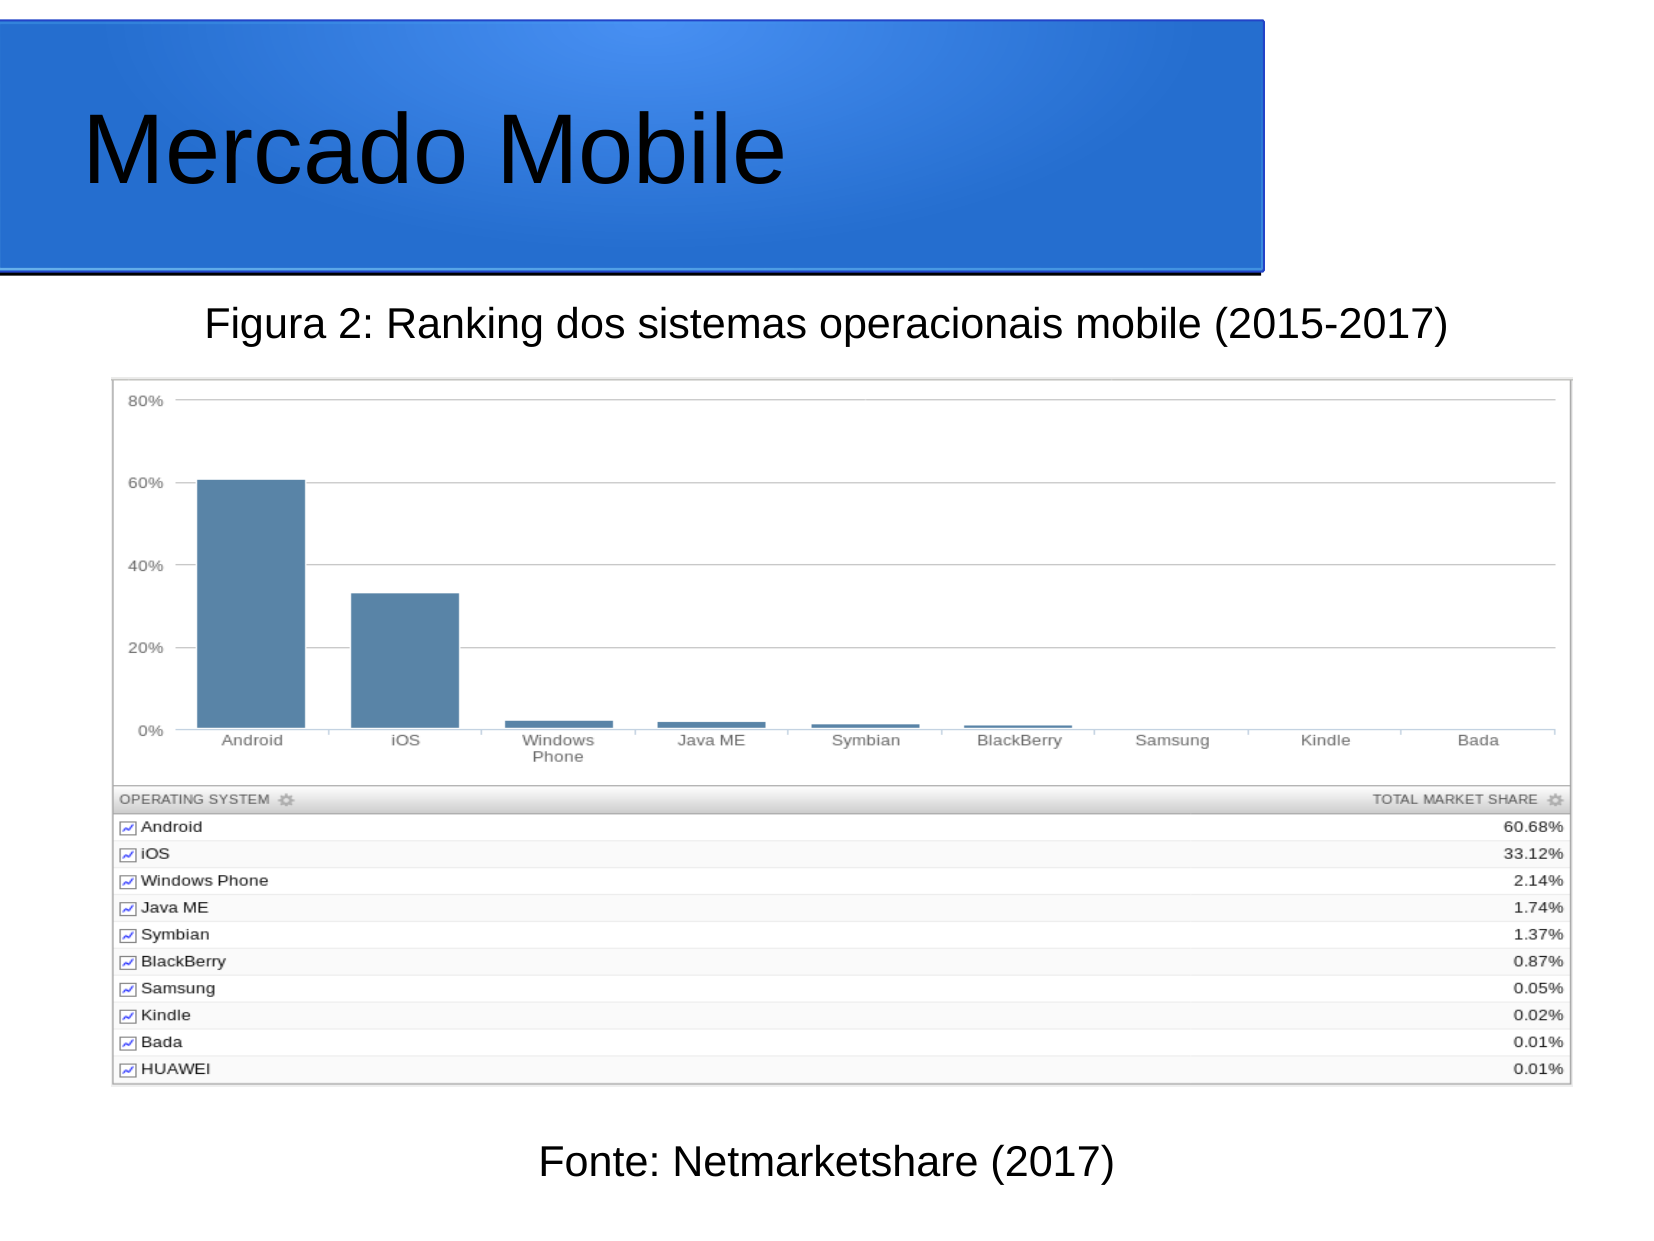

# Mercado Mobile
Figura 2: Ranking dos sistemas operacionais mobile (2015-2017)
Fonte: Netmarketshare (2017)